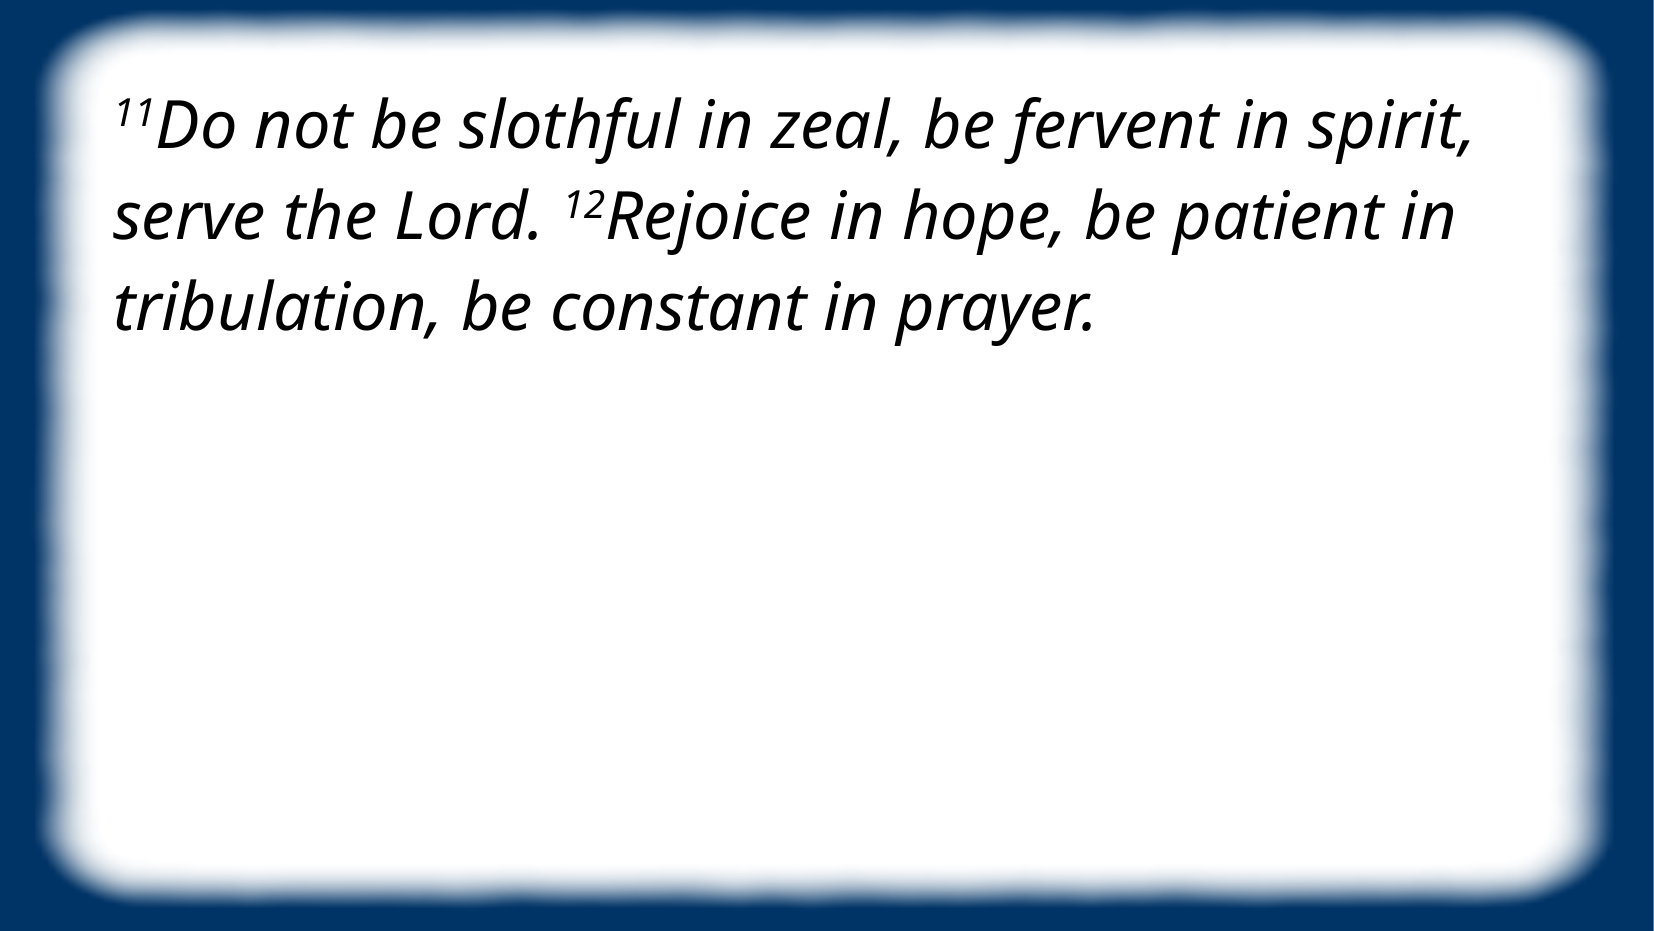

11Do not be slothful in zeal, be fervent in spirit, serve the Lord. 12Rejoice in hope, be patient in tribulation, be constant in prayer.